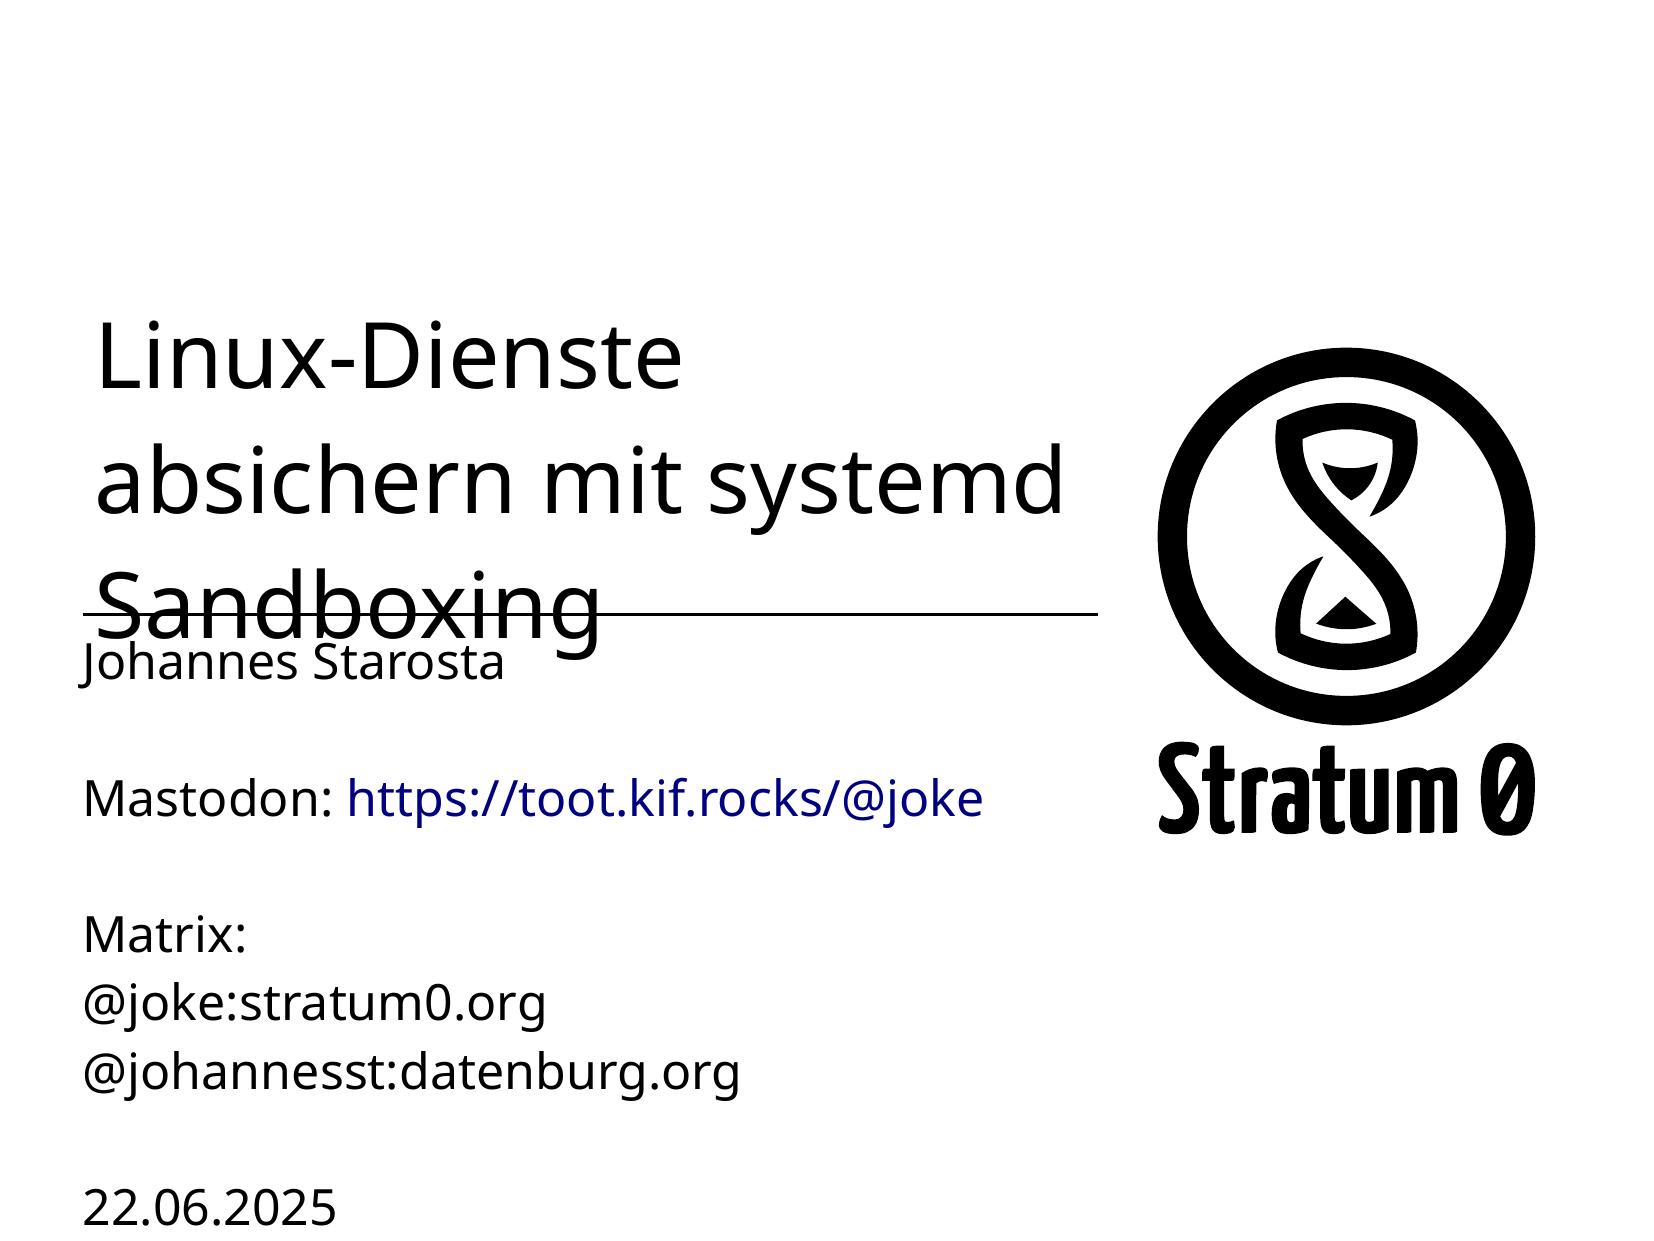

# Linux-Dienste absichern mit systemd Sandboxing
Johannes Starosta
Mastodon: https://toot.kif.rocks/@joke
Matrix:
@joke:stratum0.org
@johannesst:datenburg.org
22.06.2025
Chrissi^
1